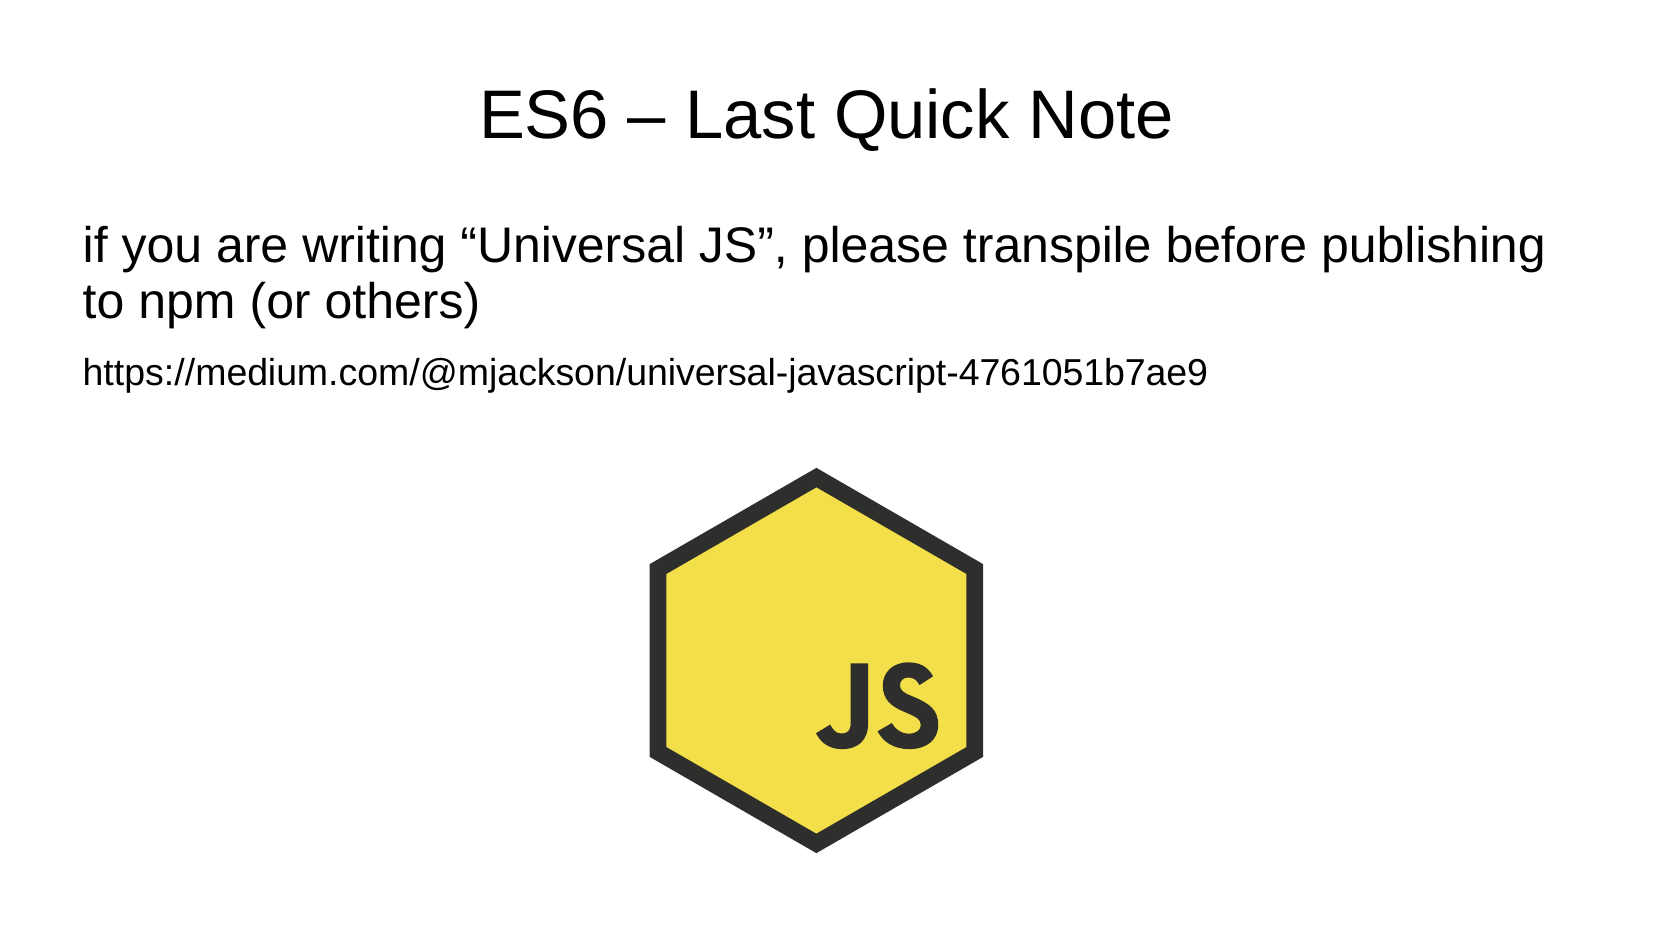

# ES6 – Last Quick Note
if you are writing “Universal JS”, please transpile before publishing to npm (or others)
https://medium.com/@mjackson/universal-javascript-4761051b7ae9